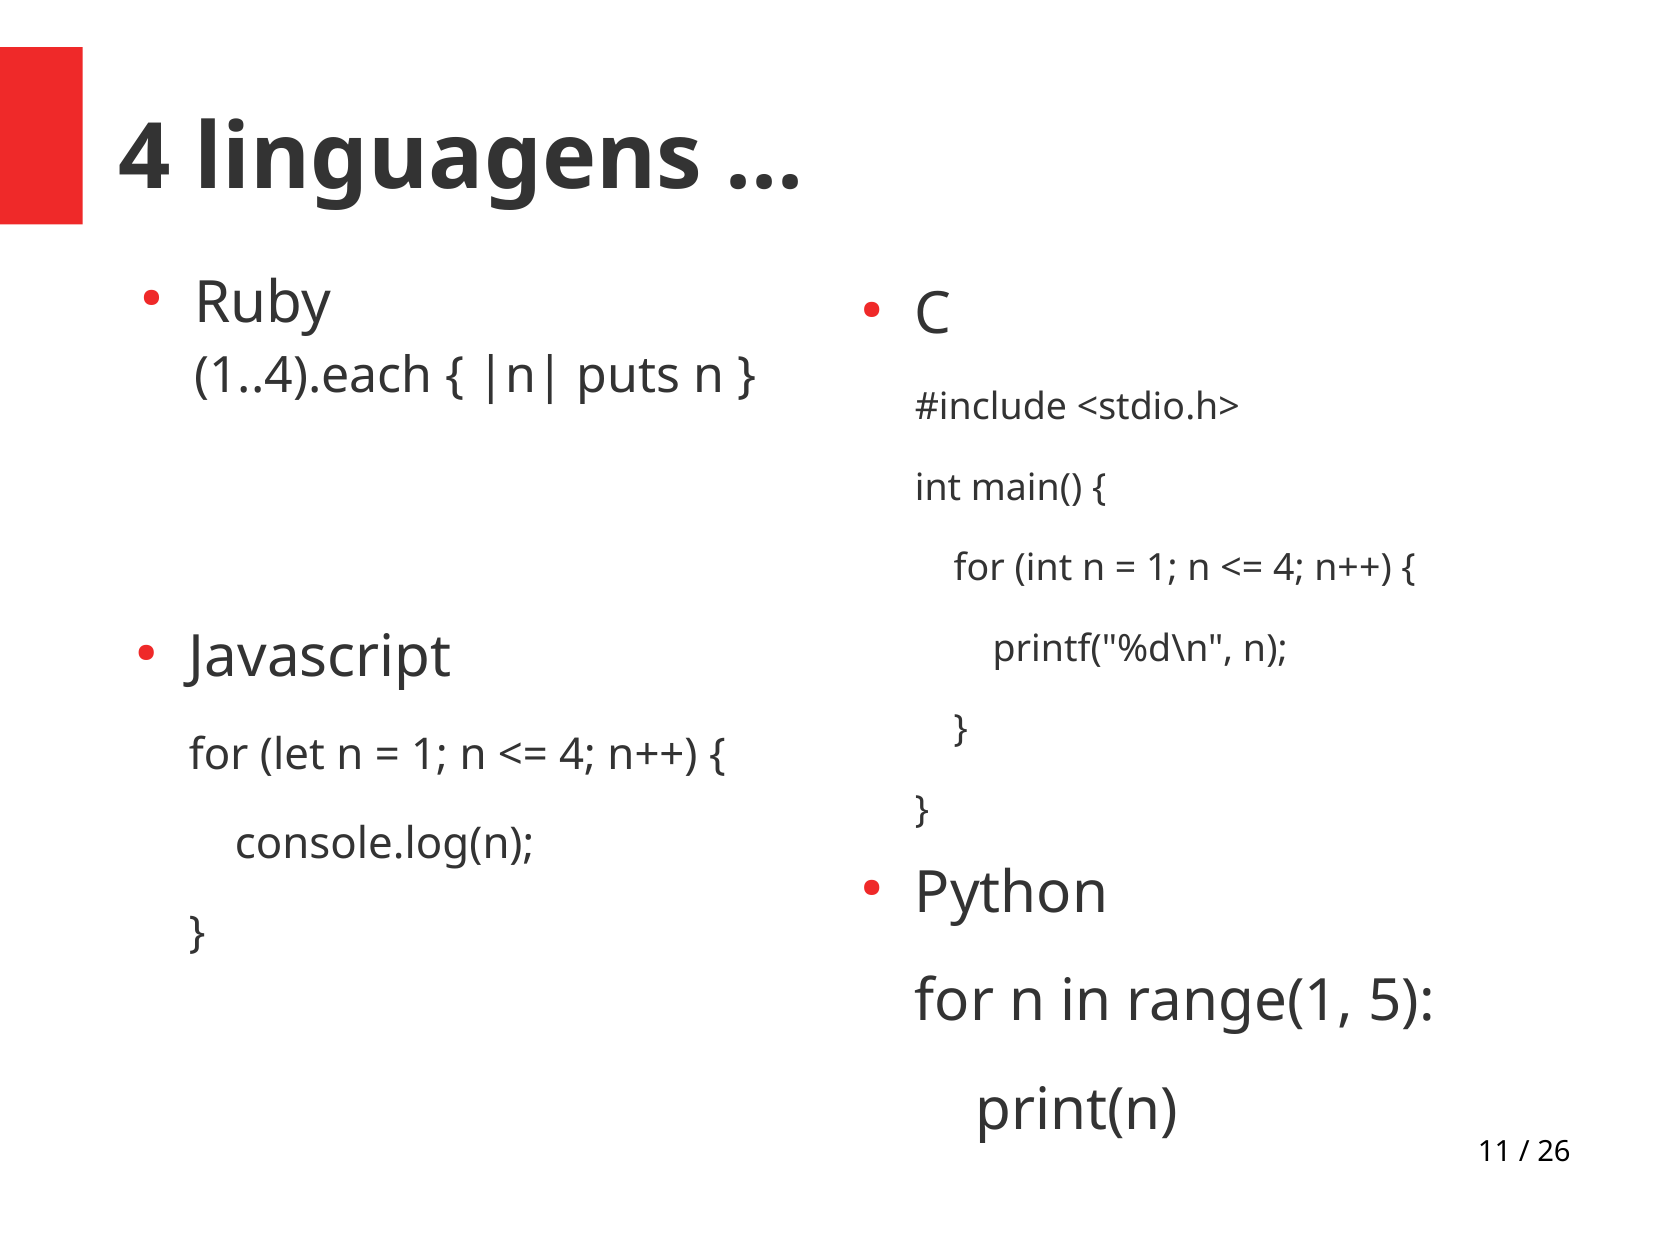

# 4 linguagens ...
Ruby
(1..4).each { |n| puts n }
C
#include <stdio.h>
int main() {
 for (int n = 1; n <= 4; n++) {
 printf("%d\n", n);
 }
}
Javascript
for (let n = 1; n <= 4; n++) {
 console.log(n);
}
Python
for n in range(1, 5):
 print(n)
11